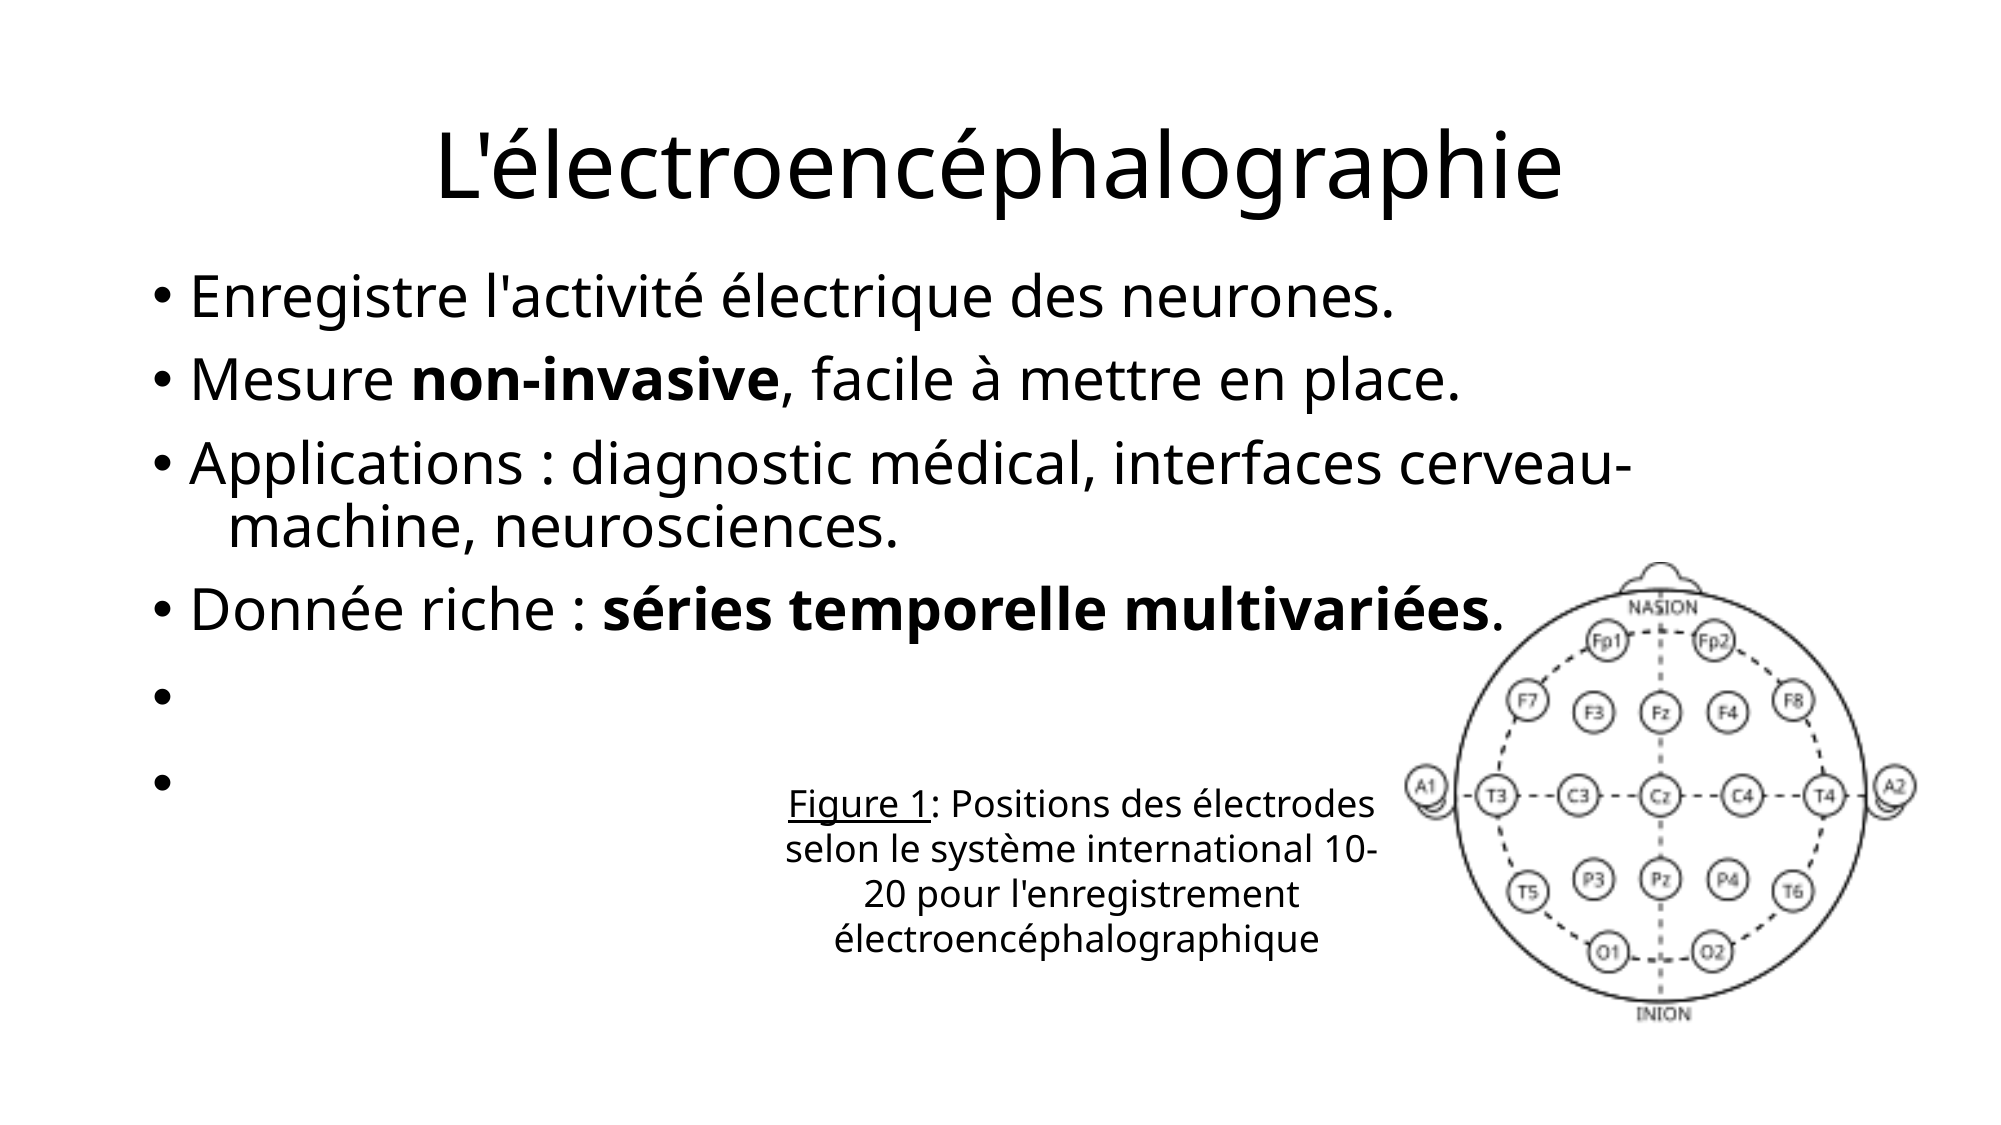

# L'électroencéphalographie
Enregistre l'activité électrique des neurones.
Mesure non-invasive, facile à mettre en place.
Applications : diagnostic médical, interfaces cerveau-machine, neurosciences.
Donnée riche : séries temporelle multivariées.
Figure 1: Positions des électrodes selon le système international 10-20 pour l'enregistrement électroencéphalographique